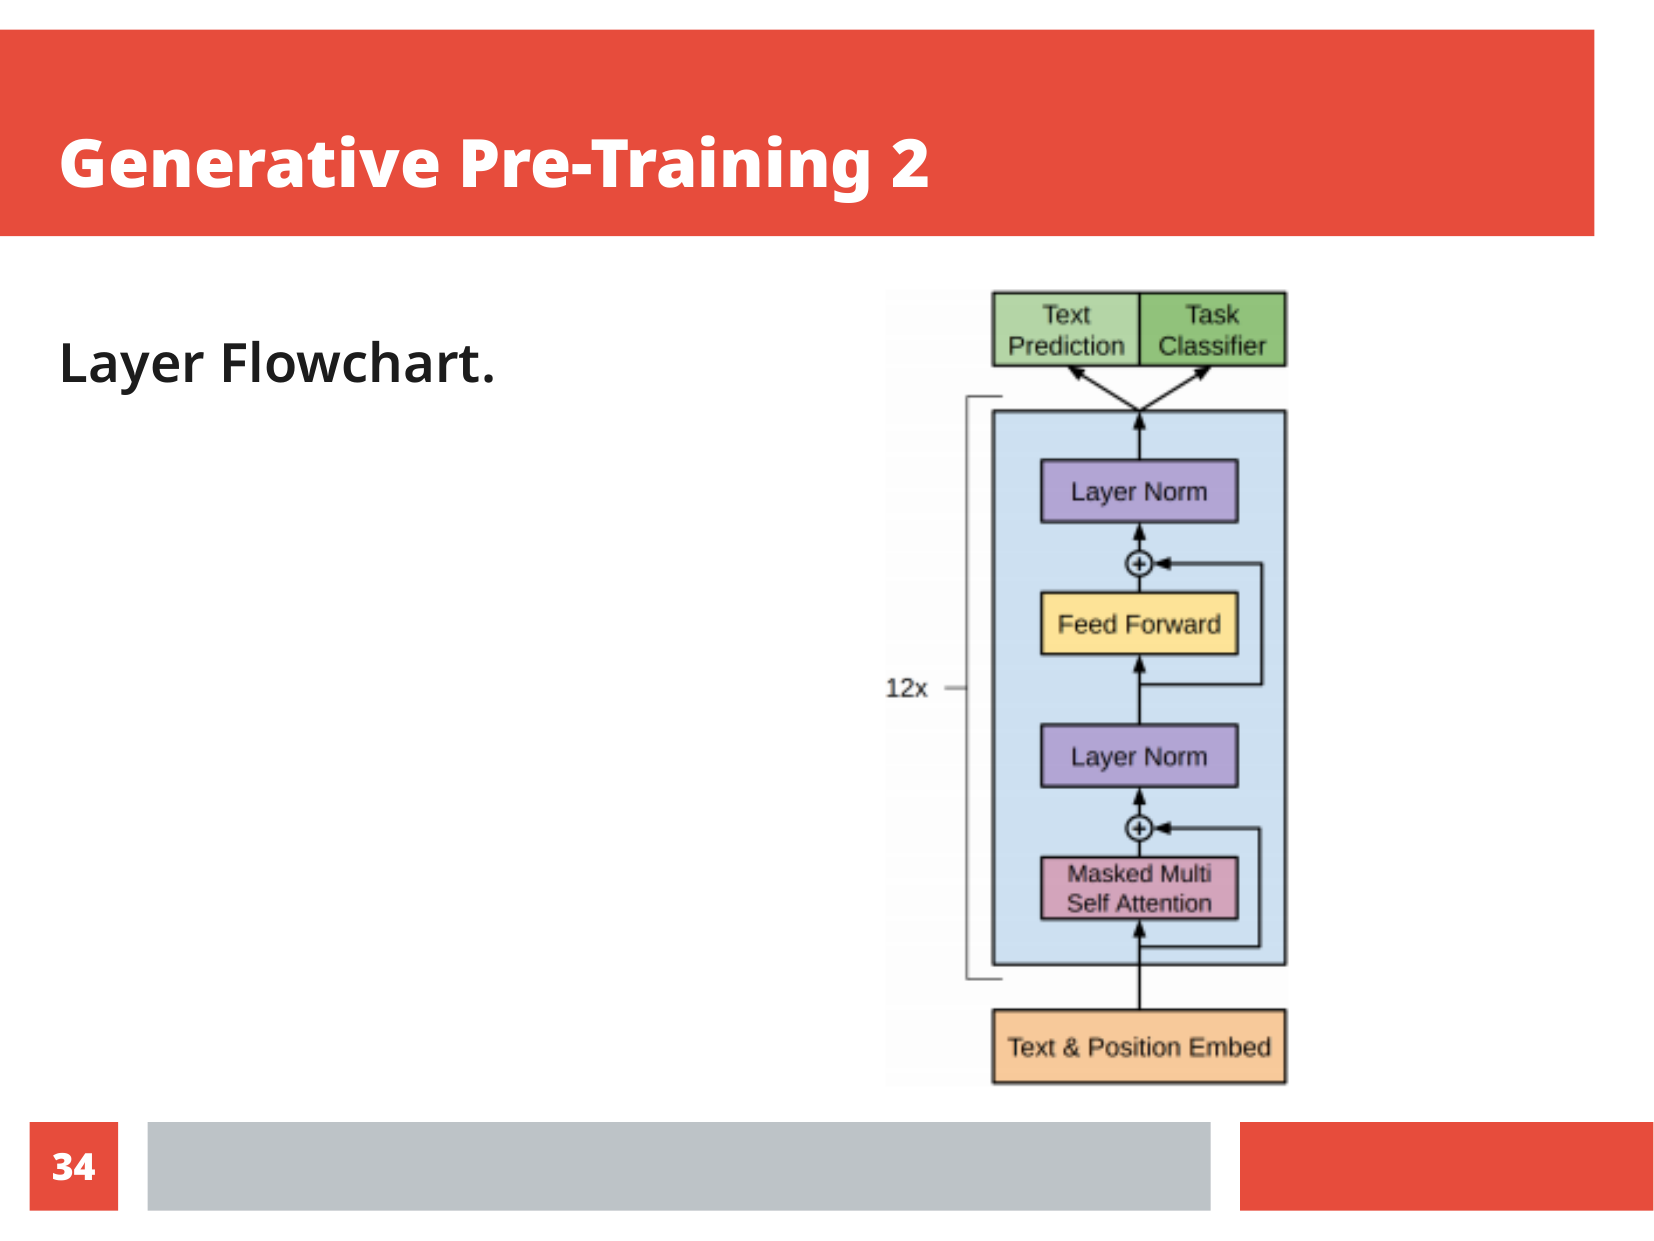

# Generative Pre-Training 2
Layer Flowchart.
34